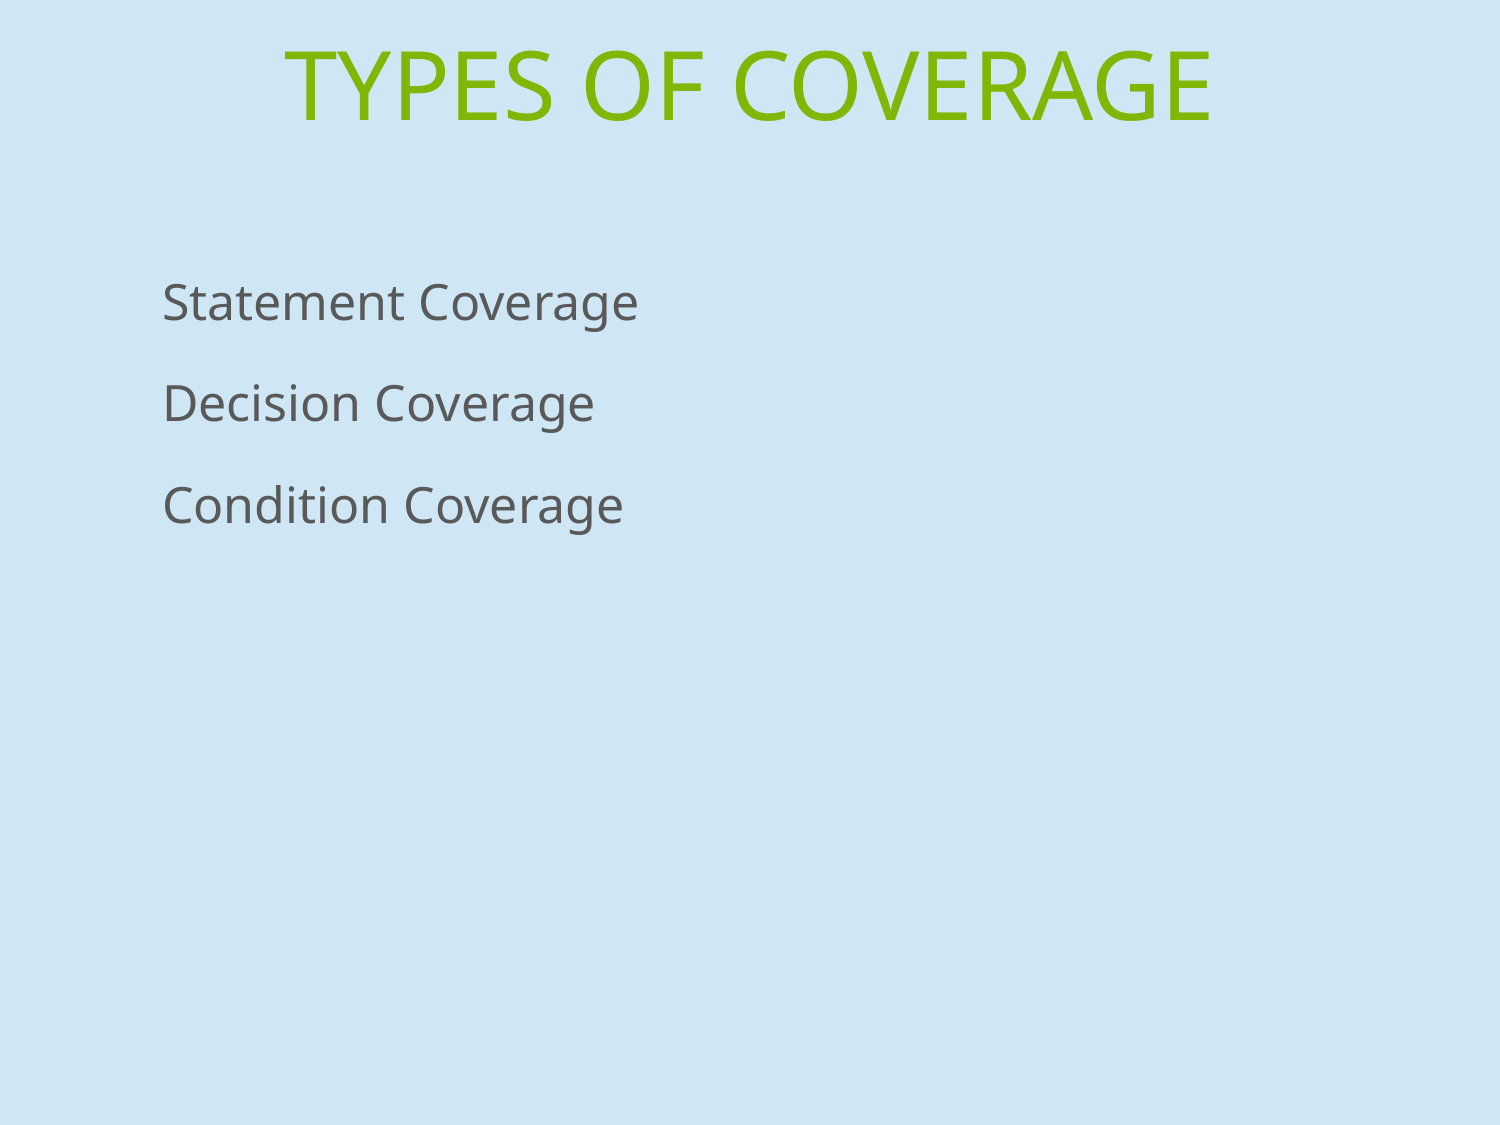

# TYPES OF COVERAGE
Statement Coverage
Decision Coverage
Condition Coverage